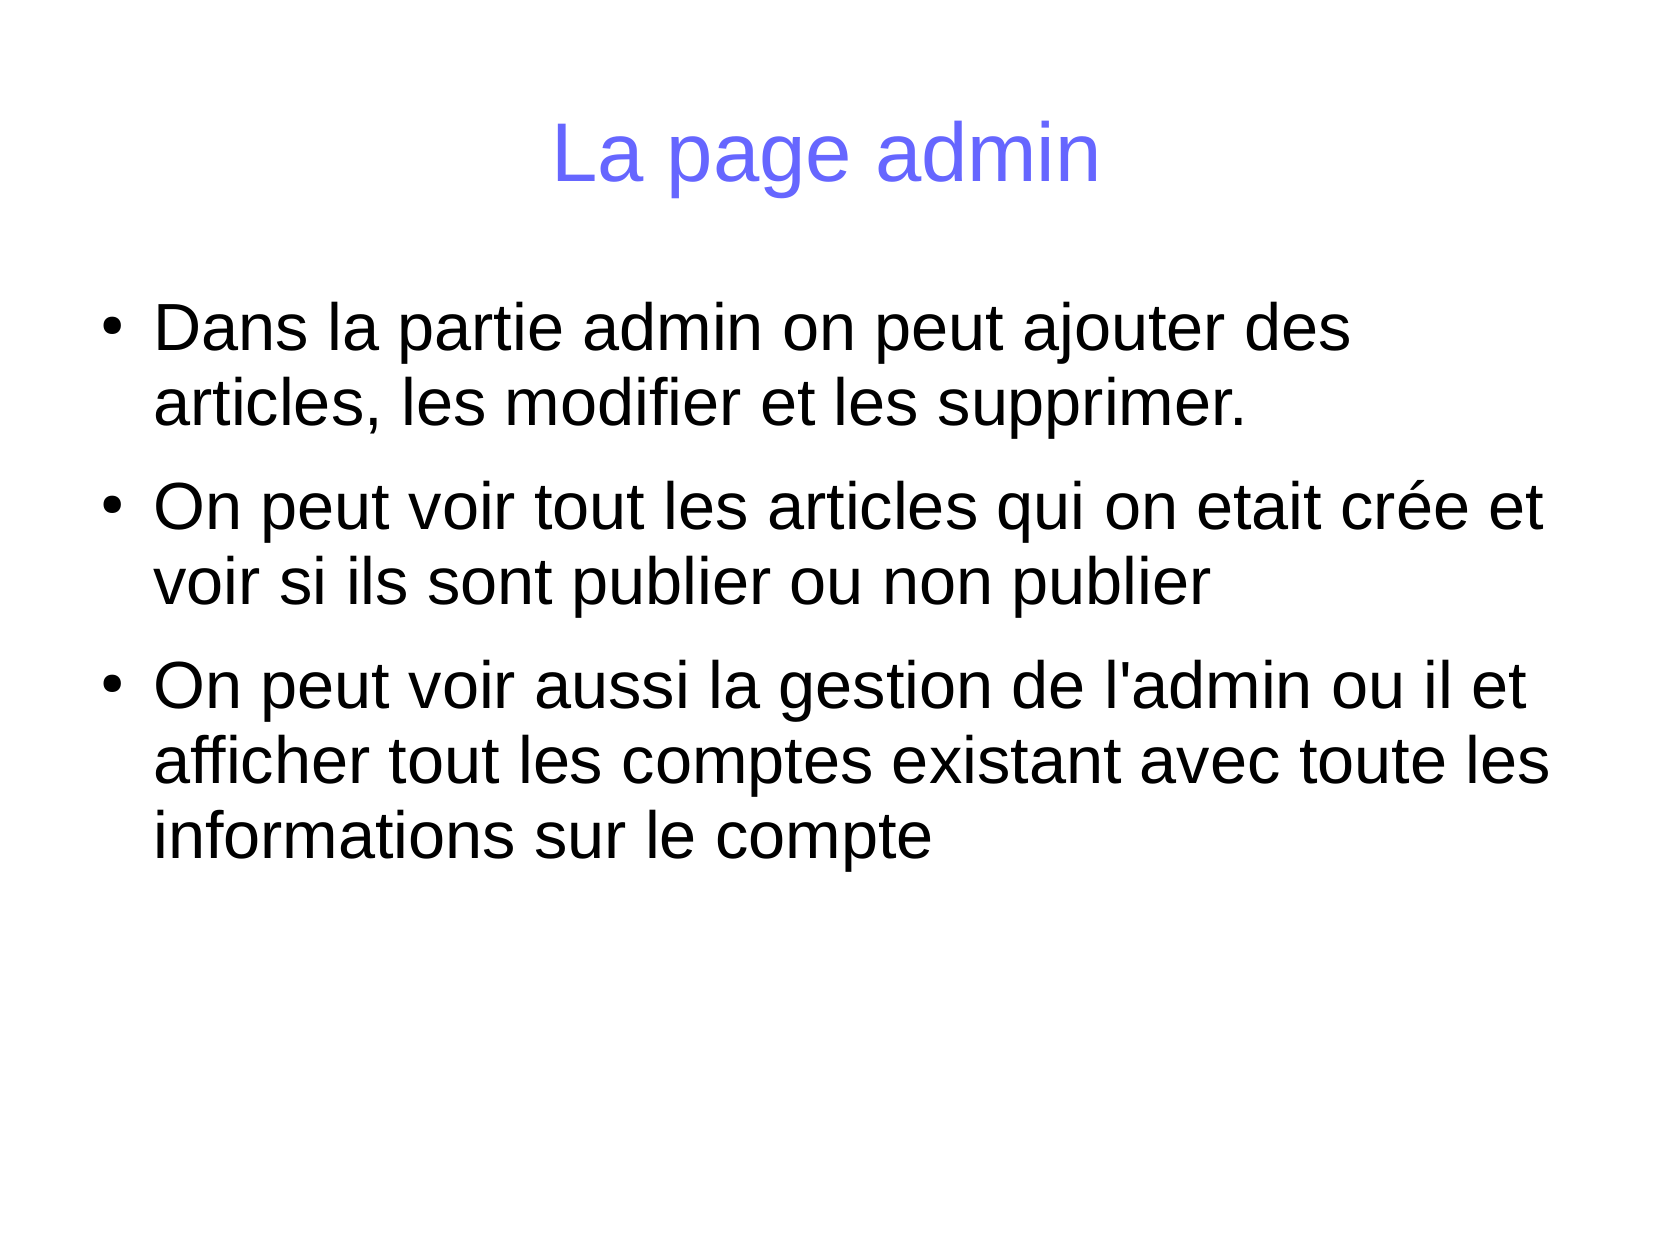

# La page admin
Dans la partie admin on peut ajouter des articles, les modifier et les supprimer.
On peut voir tout les articles qui on etait crée et voir si ils sont publier ou non publier
On peut voir aussi la gestion de l'admin ou il et afficher tout les comptes existant avec toute les informations sur le compte